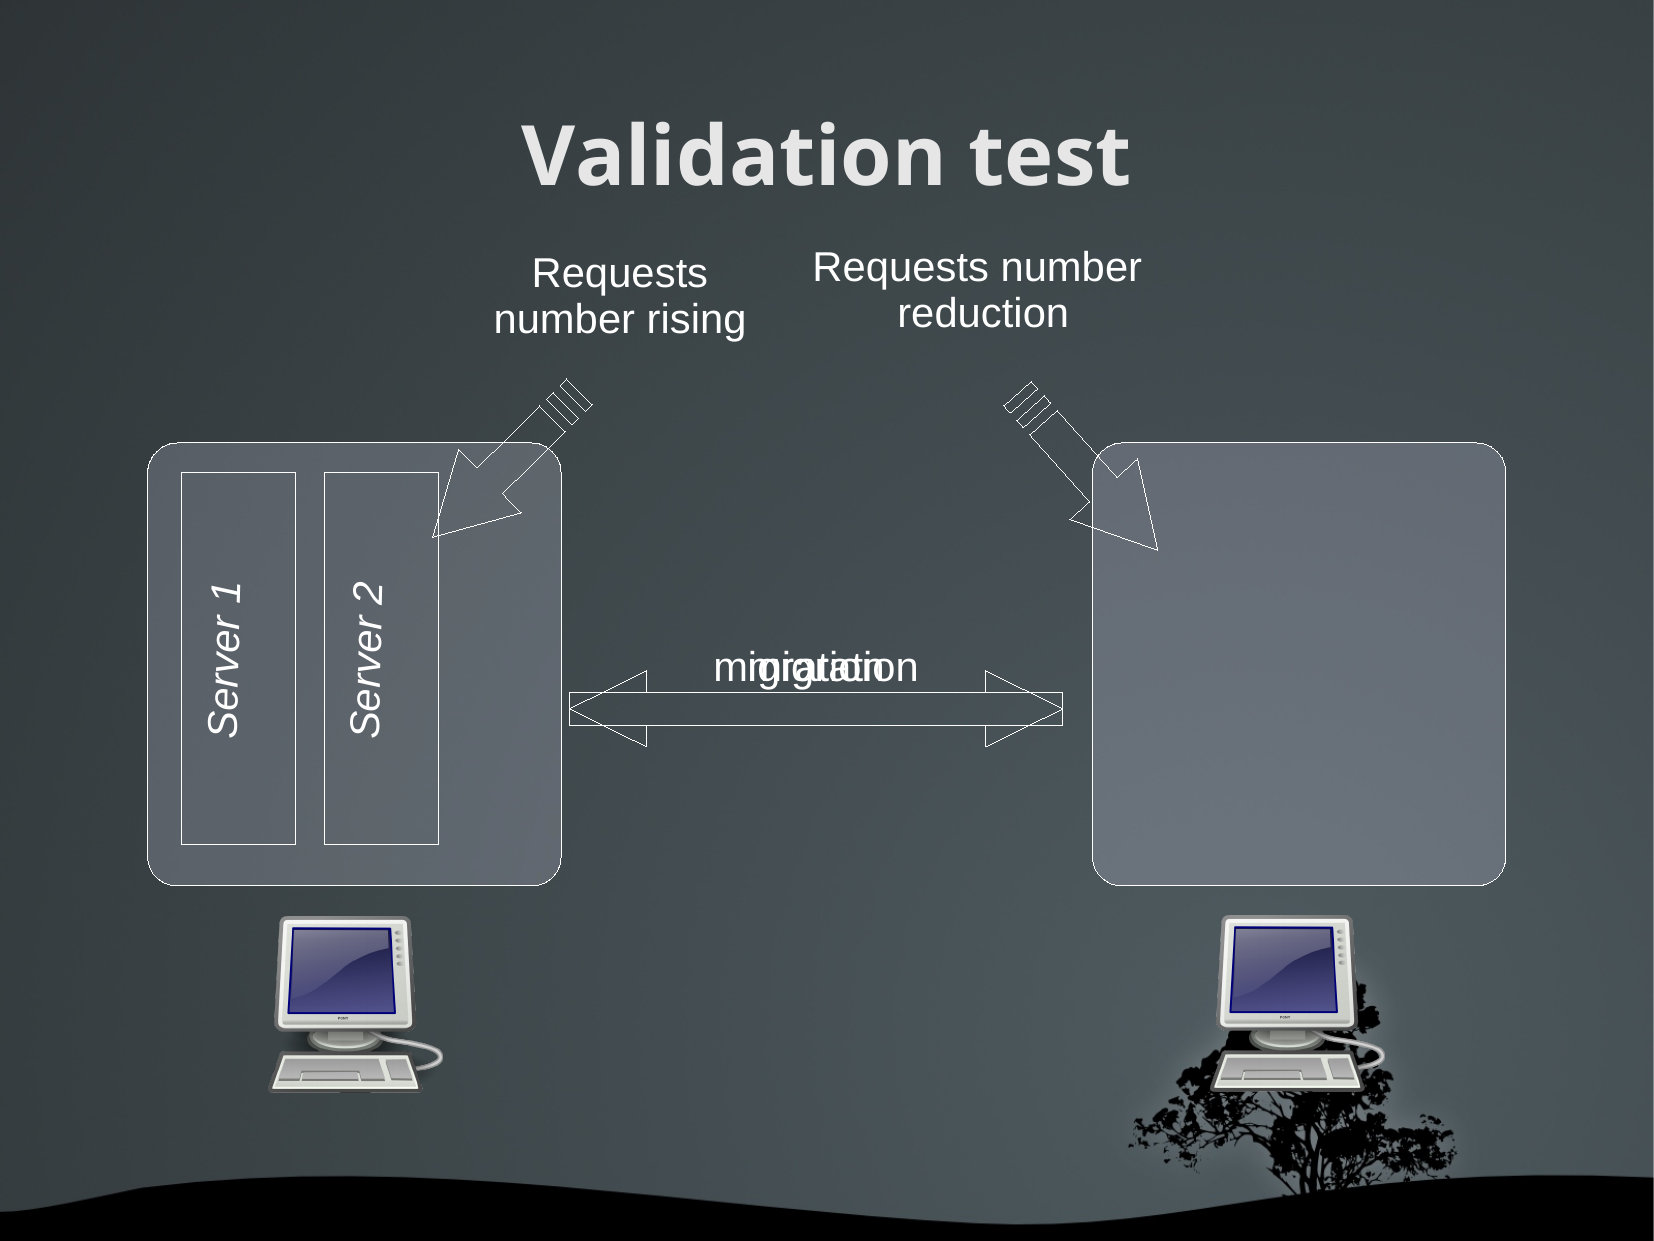

# Validation test
Requests number reduction
Requests number rising
Server 1
Server 2
migration
migration